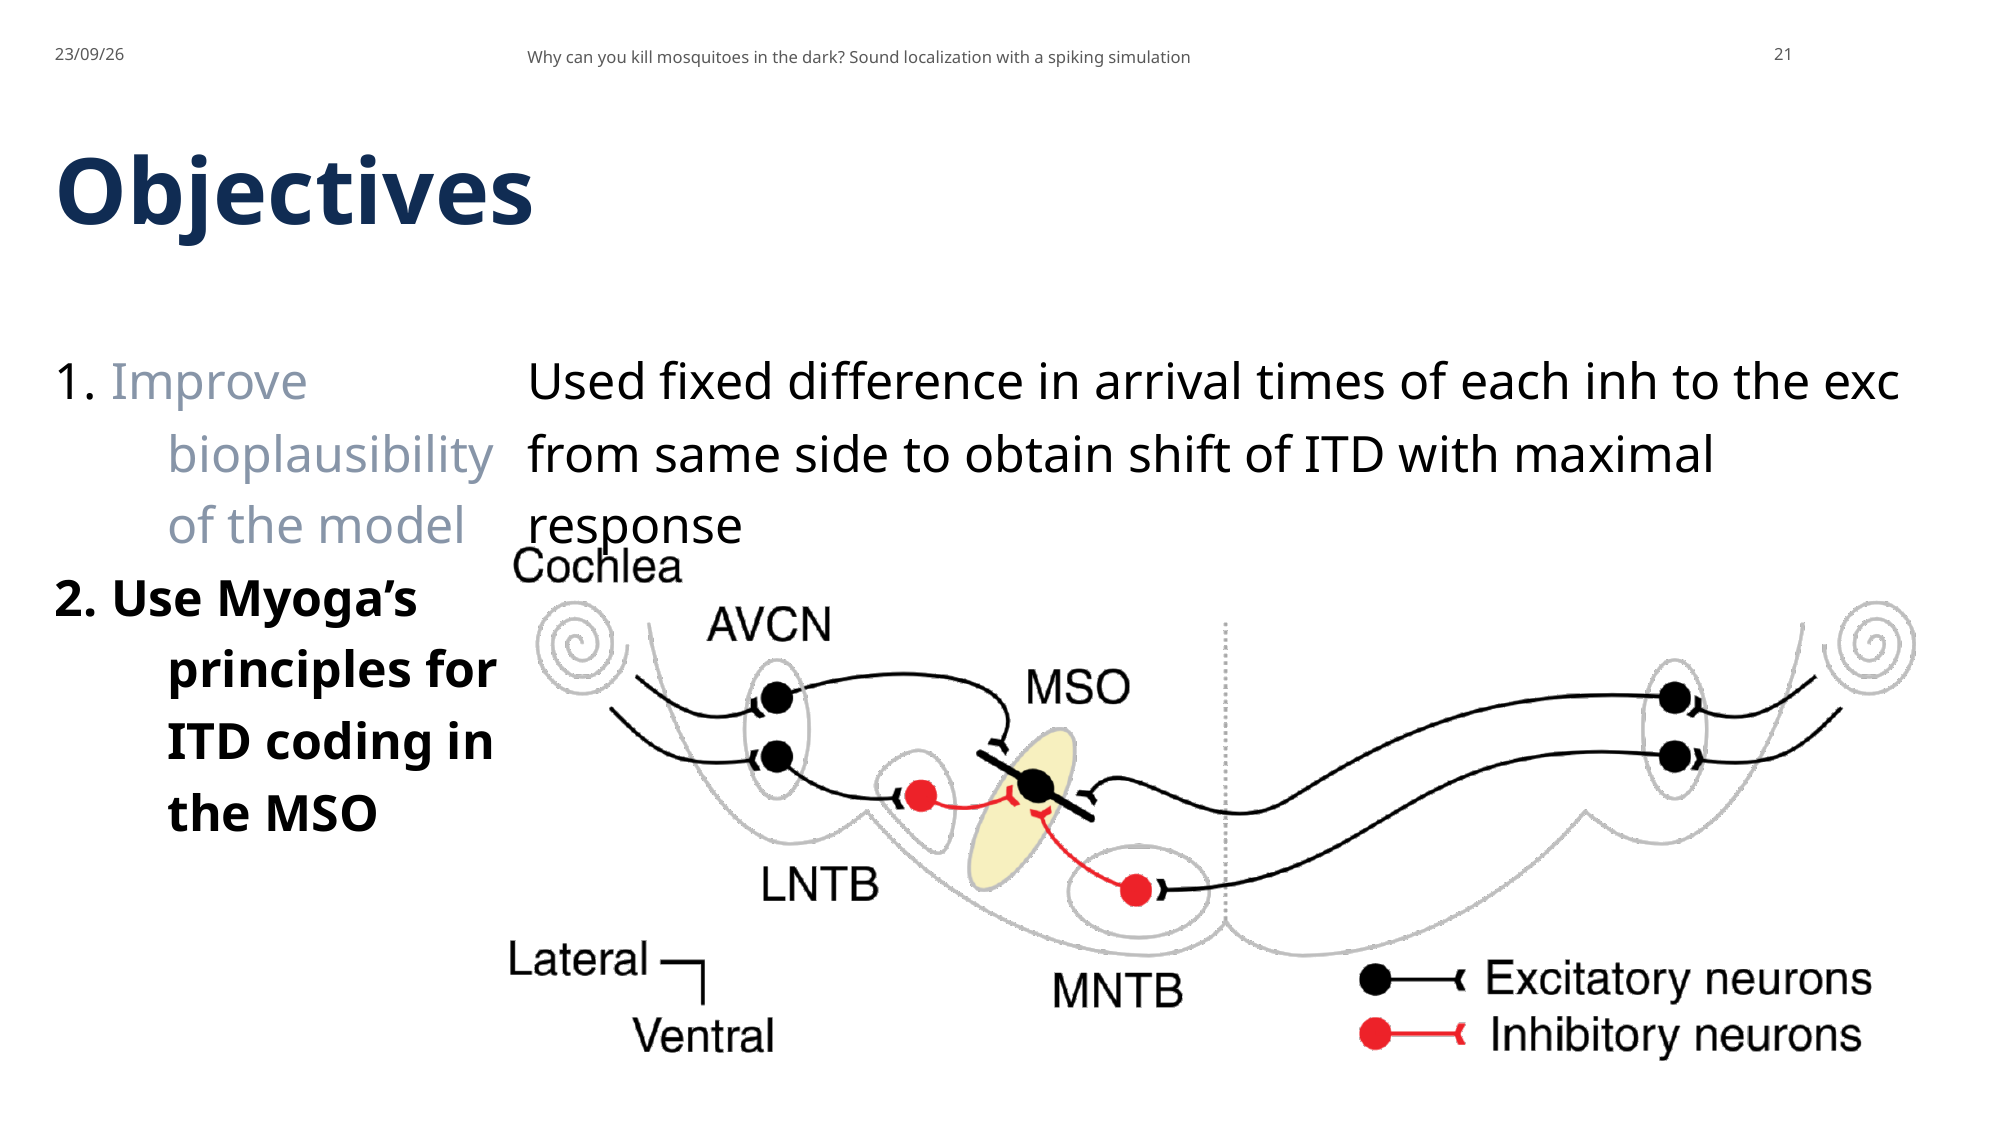

Why can you kill mosquitoes in the dark? Sound localization with a spiking simulation
# Objectives
Improve bioplausibility of the model
Use Myoga’s principles for ITD coding in the MSO
Used fixed difference in arrival times of each inh to the exc from same side to obtain shift of ITD with maximal response